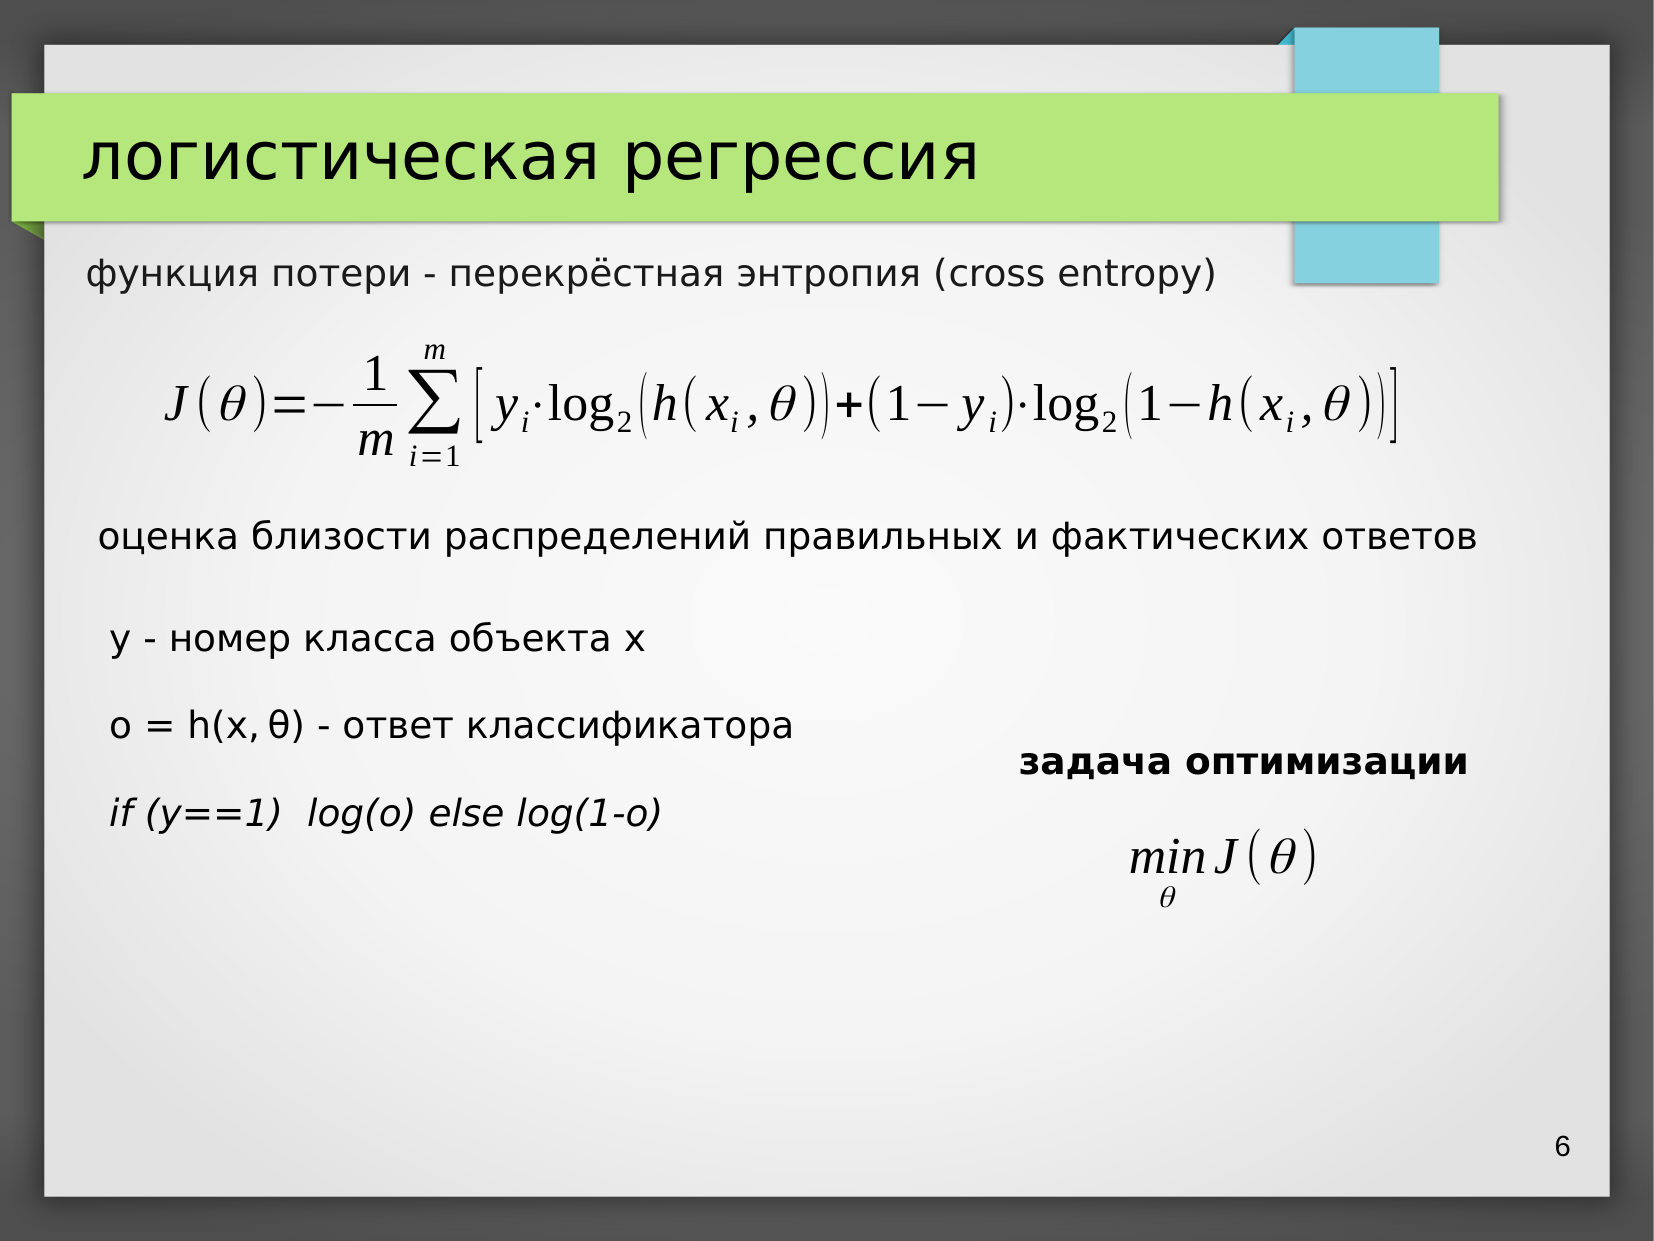

# логистическая регрессия
функция потери - перекрёстная энтропия (cross entropy)
оценка близости распределений правильных и фактических ответов
y - номер класса объекта х
o = h(x, θ) - ответ классификатора
if (y==1) log(o) else log(1-o)
задача оптимизации
6